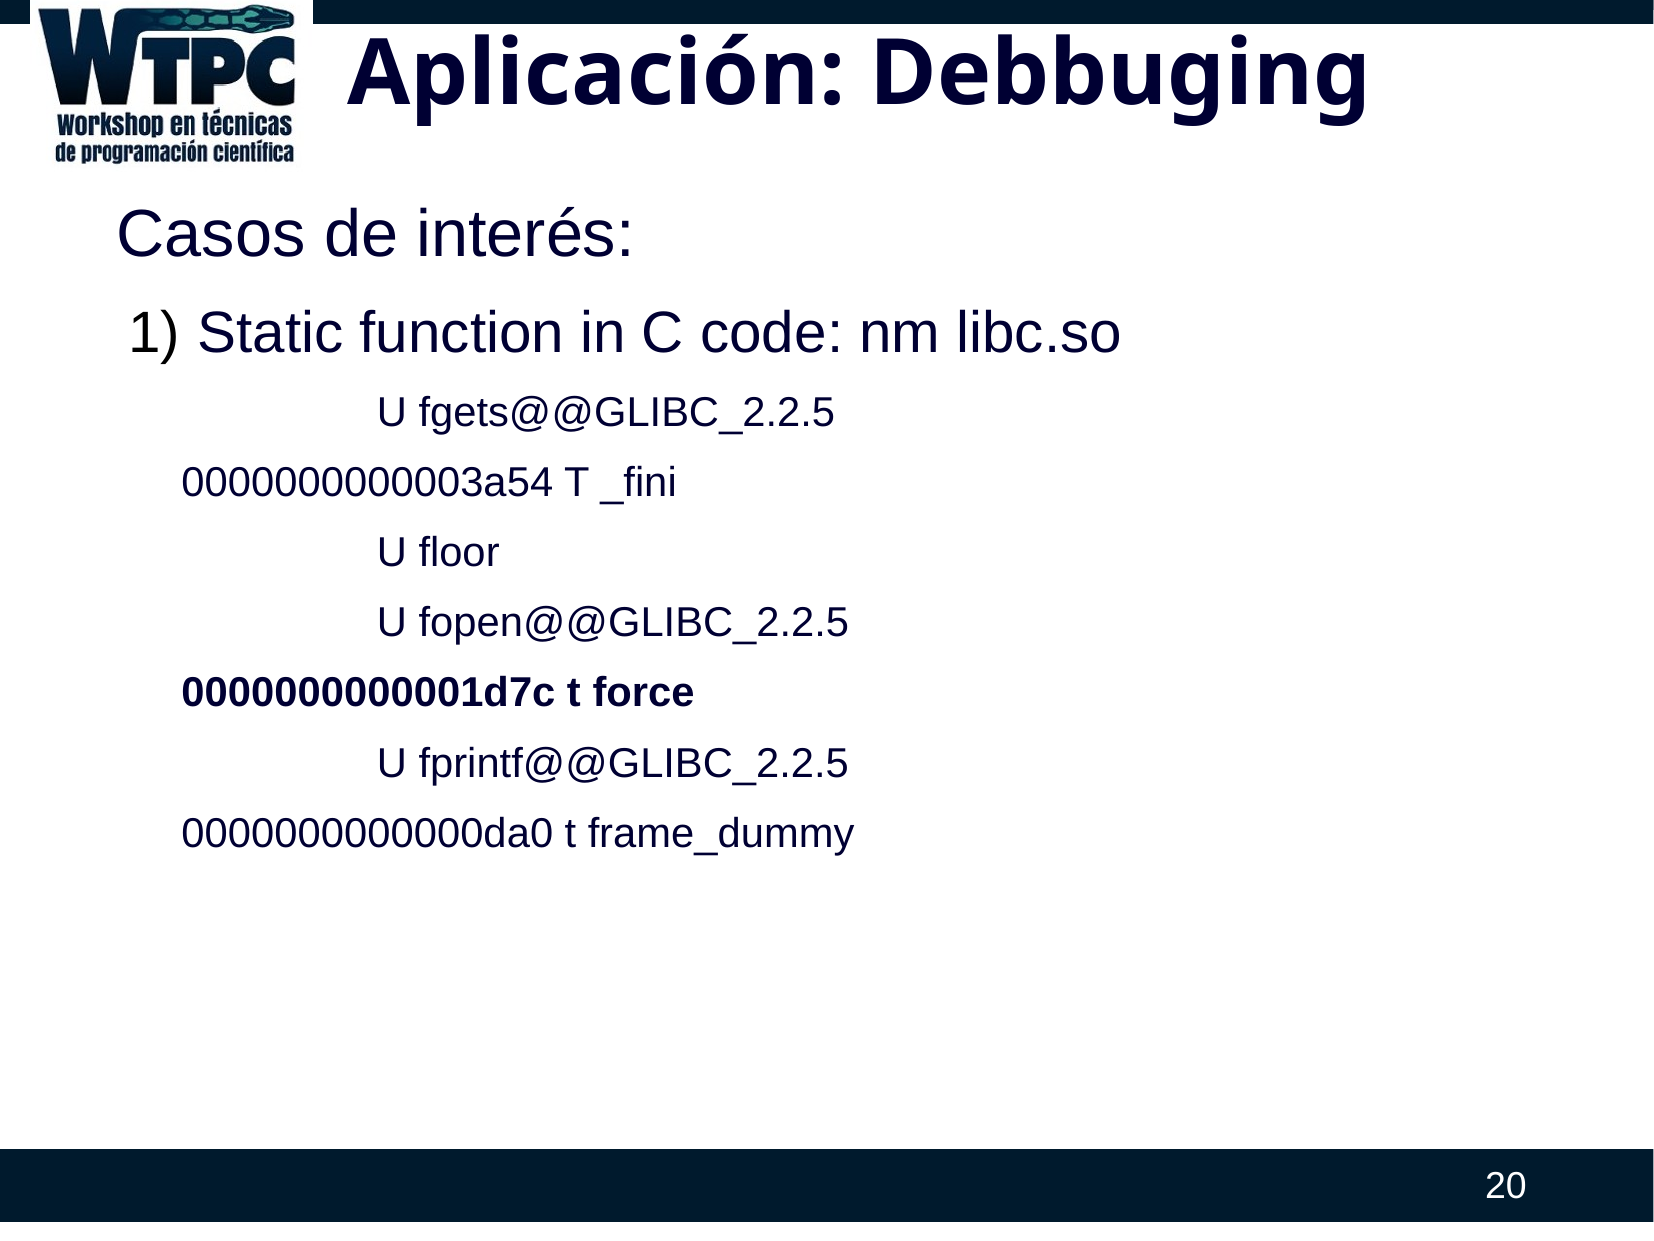

# Aplicación: Debbuging
Casos de interés:
 Static function in C code: nm libc.so
 U fgets@@GLIBC_2.2.5
0000000000003a54 T _fini
 U floor
 U fopen@@GLIBC_2.2.5
0000000000001d7c t force
 U fprintf@@GLIBC_2.2.5
0000000000000da0 t frame_dummy